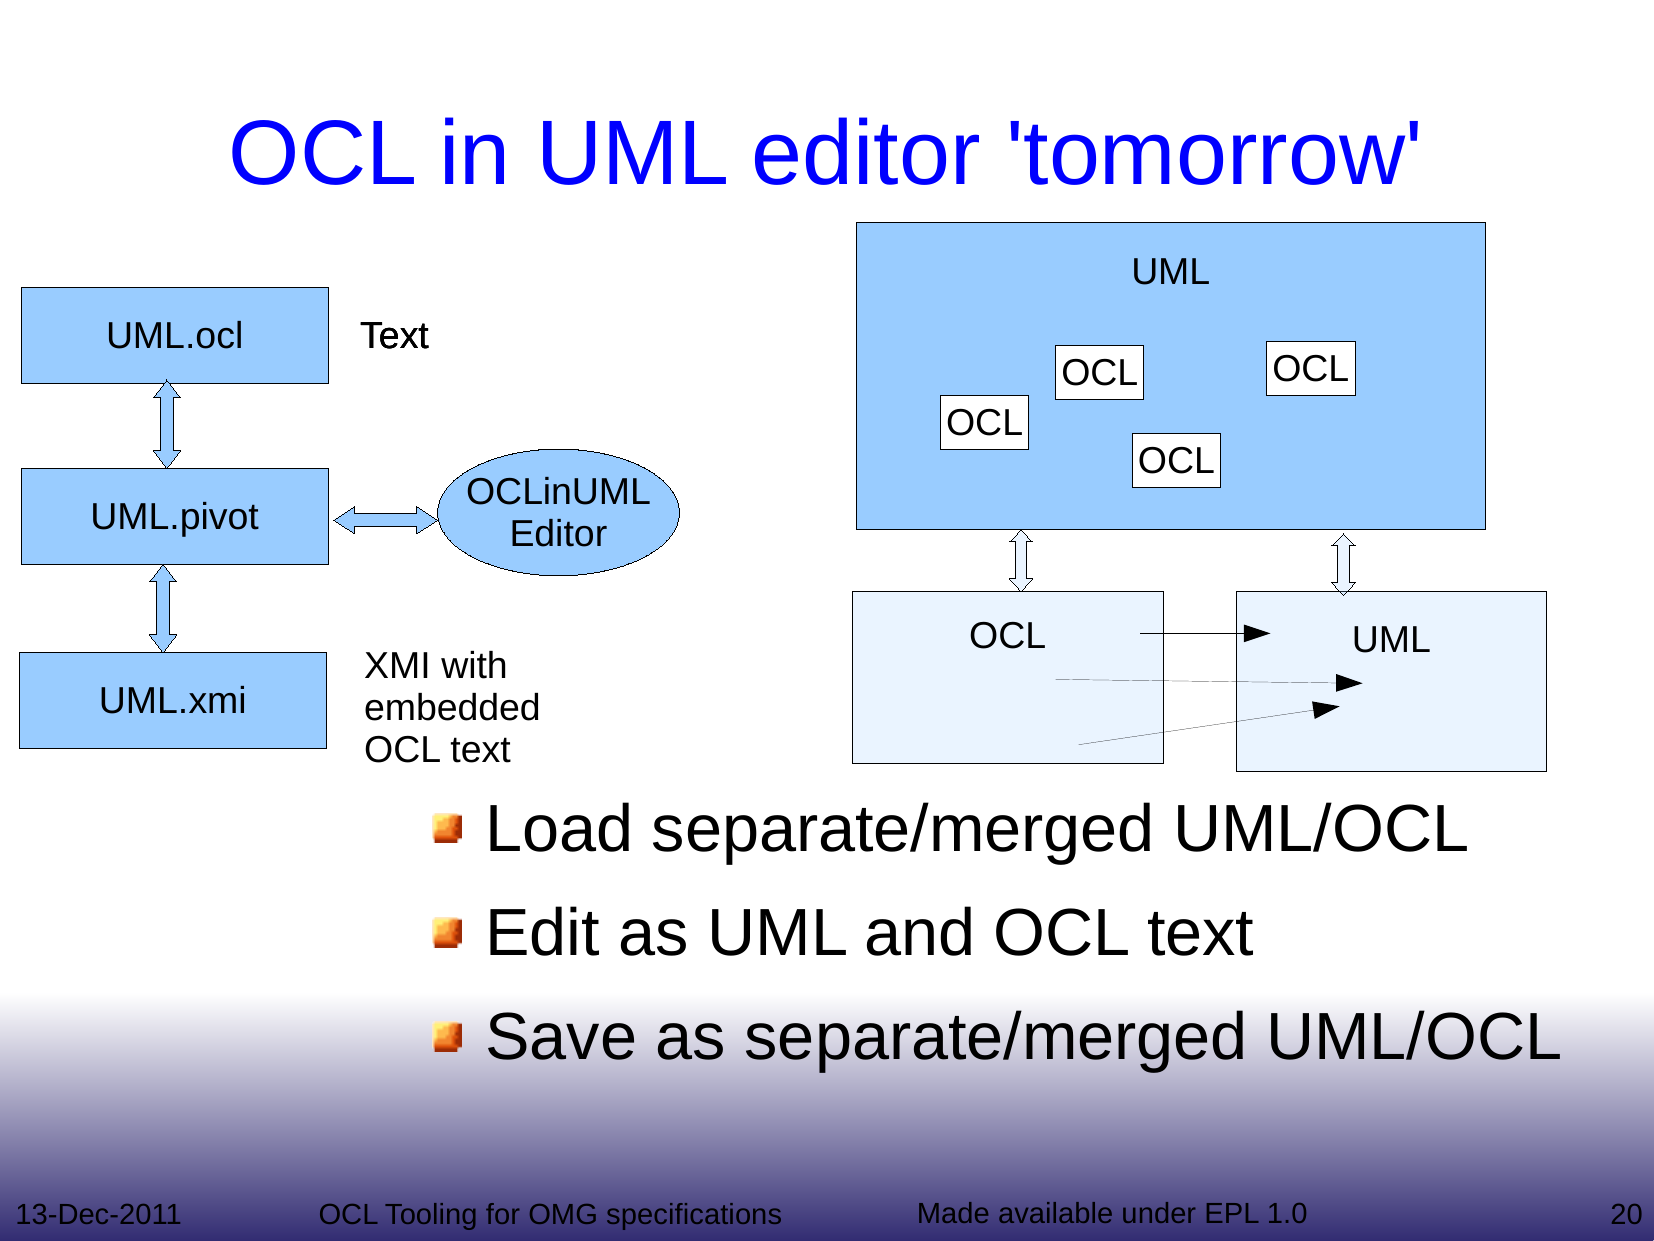

# OCL in UML editor 'tomorrow'
UML
UML.ocl
Text
Text
Text
OCL
OCL
OCL
OCL
OCLinUML
Editor
UML.pivot
OCL
UML
XMI with embedded OCL text
UML.xmi
Load separate/merged UML/OCL
Edit as UML and OCL text
Save as separate/merged UML/OCL
13-Dec-2011
OCL Tooling for OMG specifications
20